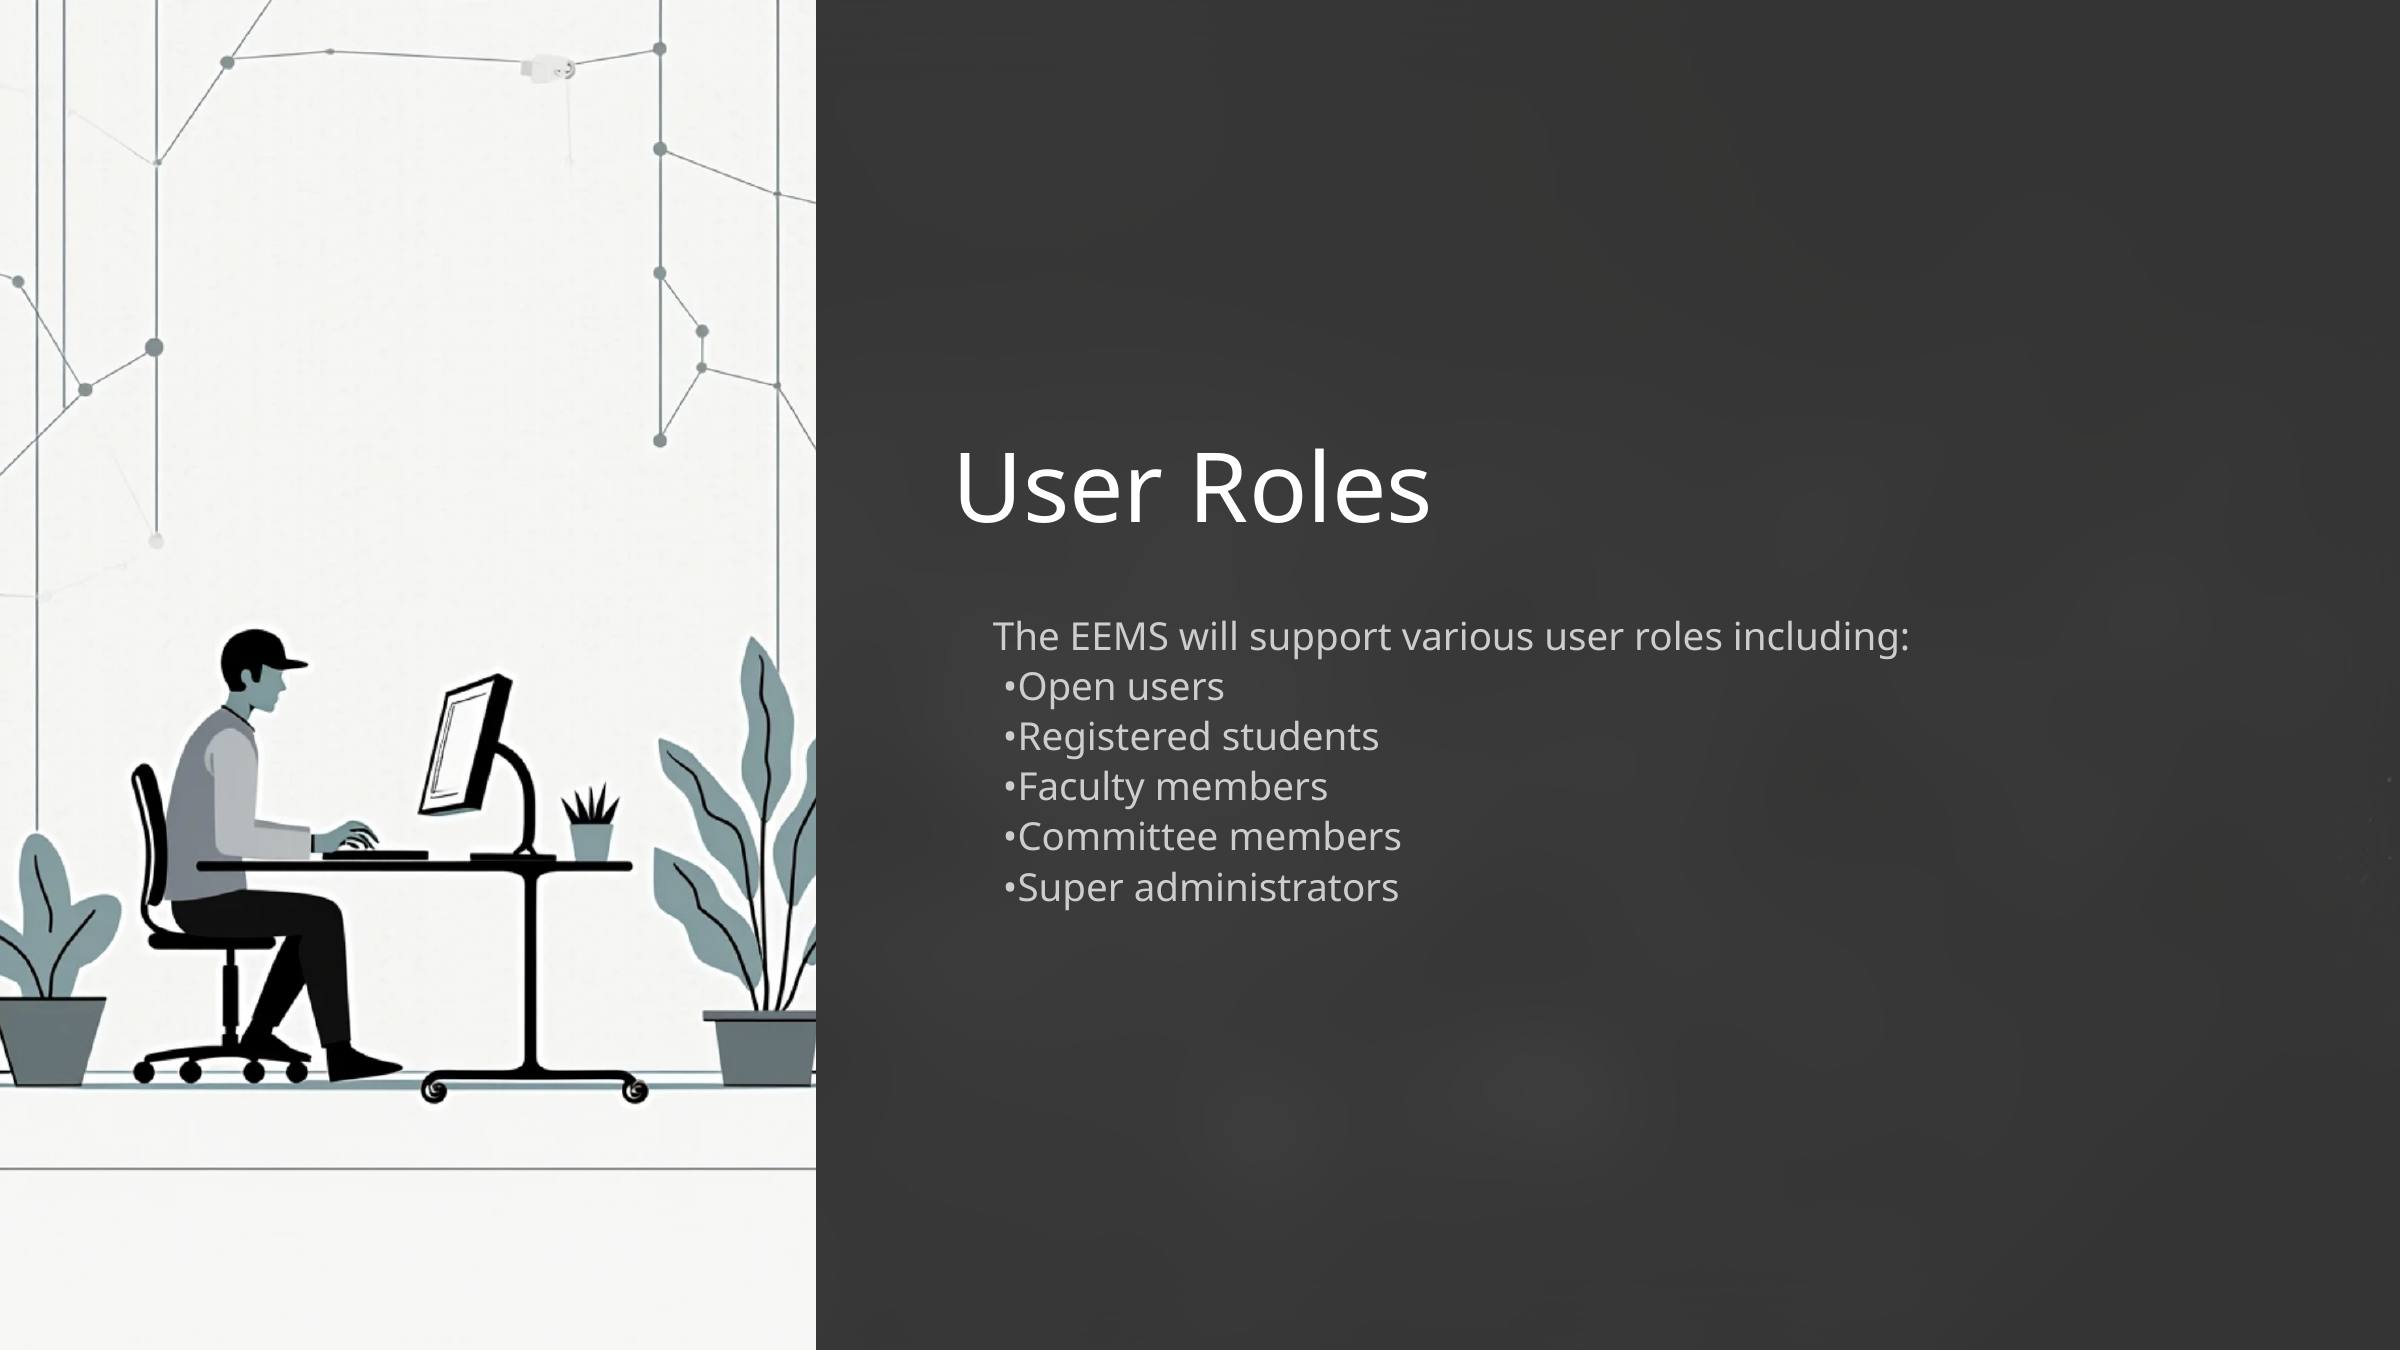

User Roles
The EEMS will support various user roles including:
 •Open users
 •Registered students
 •Faculty members
 •Committee members
 •Super administrators